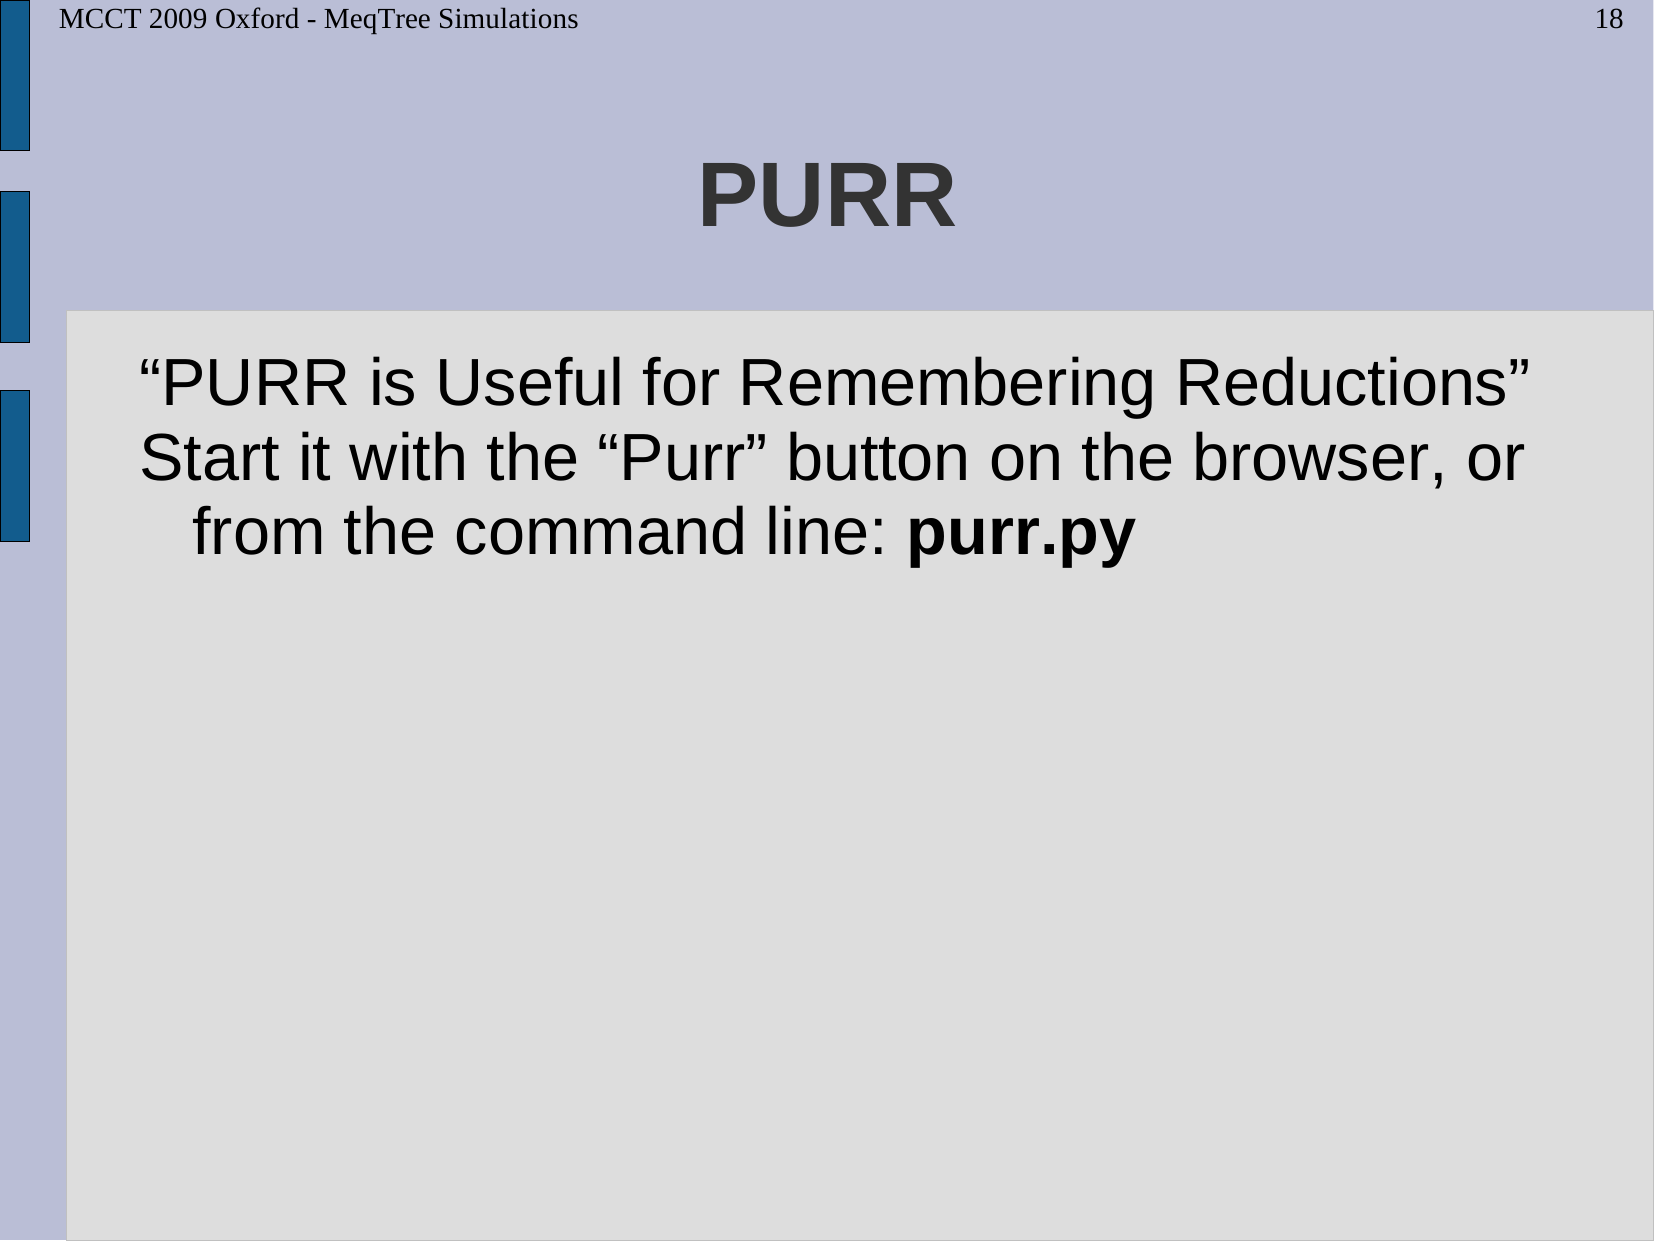

MCCT 2009 Oxford - MeqTree Simulations
18
# PURR
“PURR is Useful for Remembering Reductions”
Start it with the “Purr” button on the browser, or from the command line: purr.py